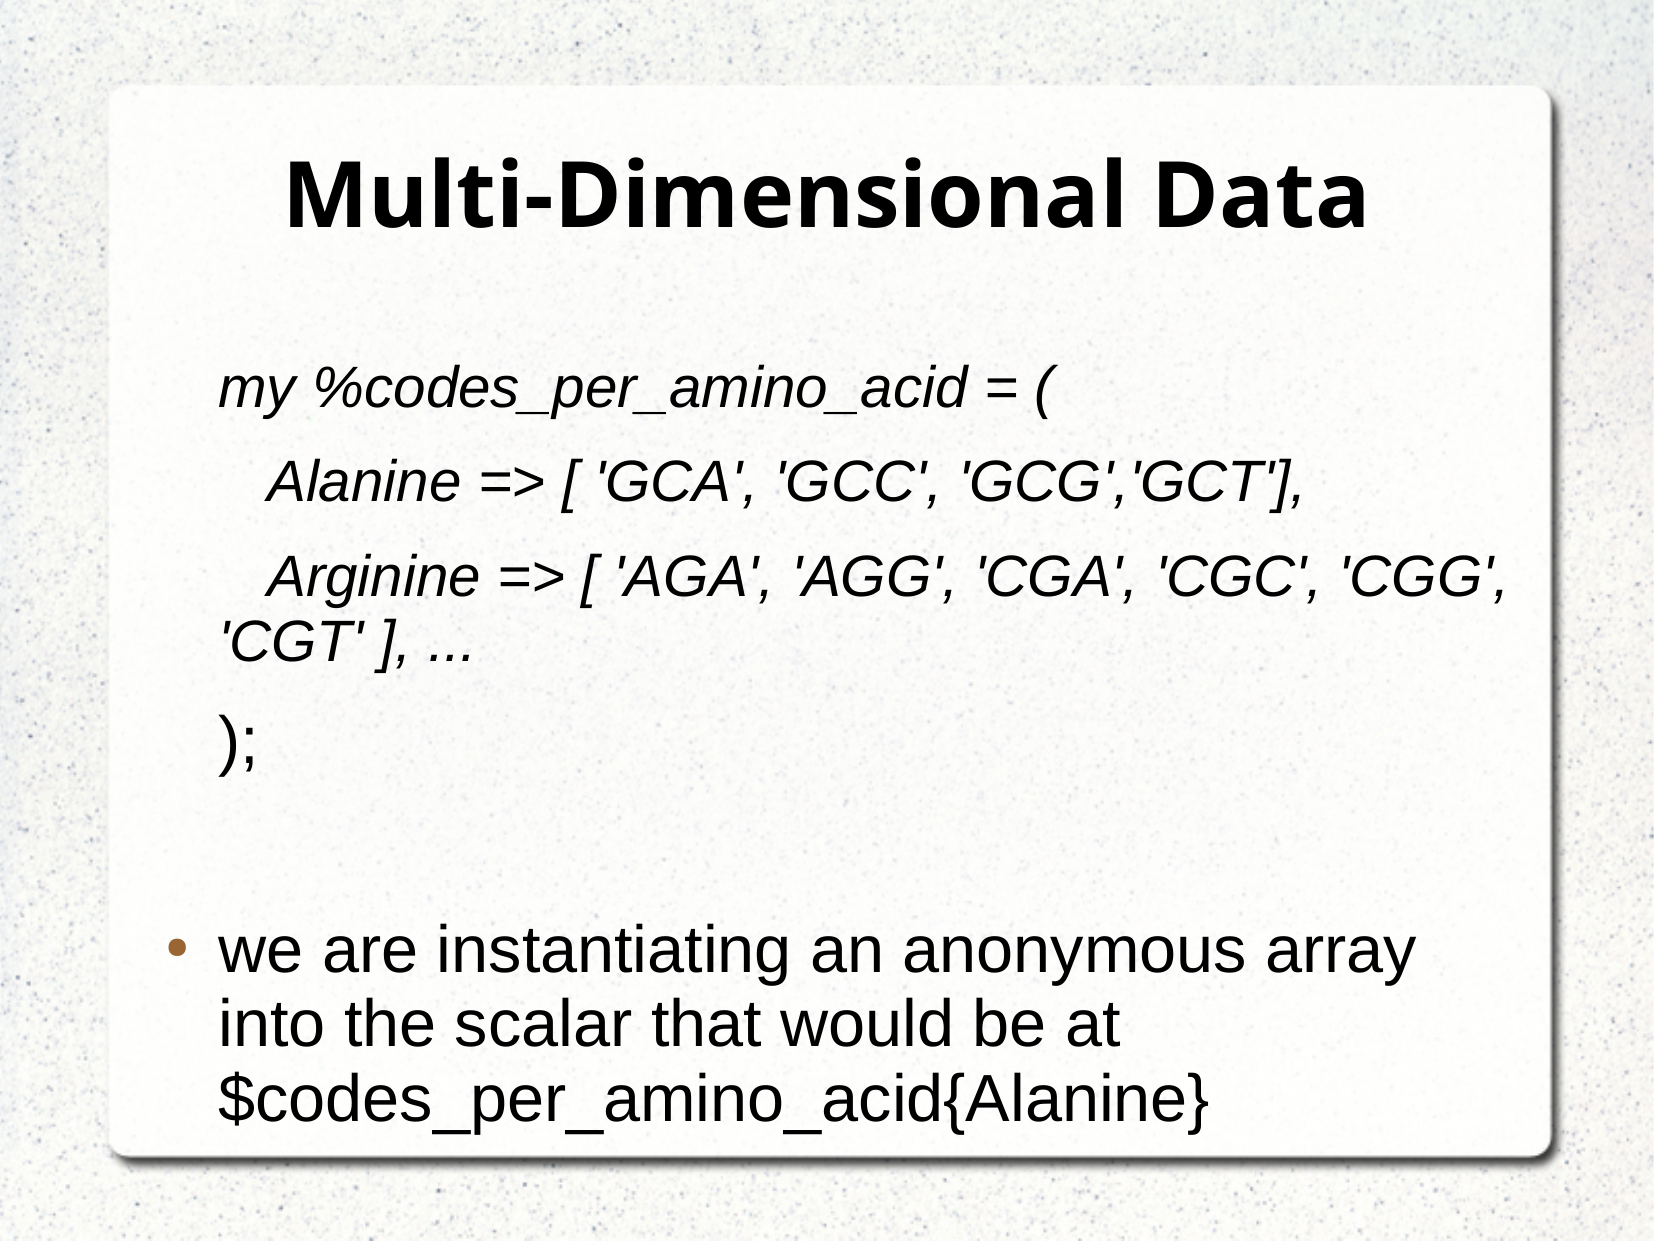

# Multi-Dimensional Data
my %codes_per_amino_acid = (
 Alanine => [ 'GCA', 'GCC', 'GCG','GCT'],
 Arginine => [ 'AGA', 'AGG', 'CGA', 'CGC', 'CGG', 'CGT' ], ...
);
we are instantiating an anonymous array into the scalar that would be at $codes_per_amino_acid{Alanine}